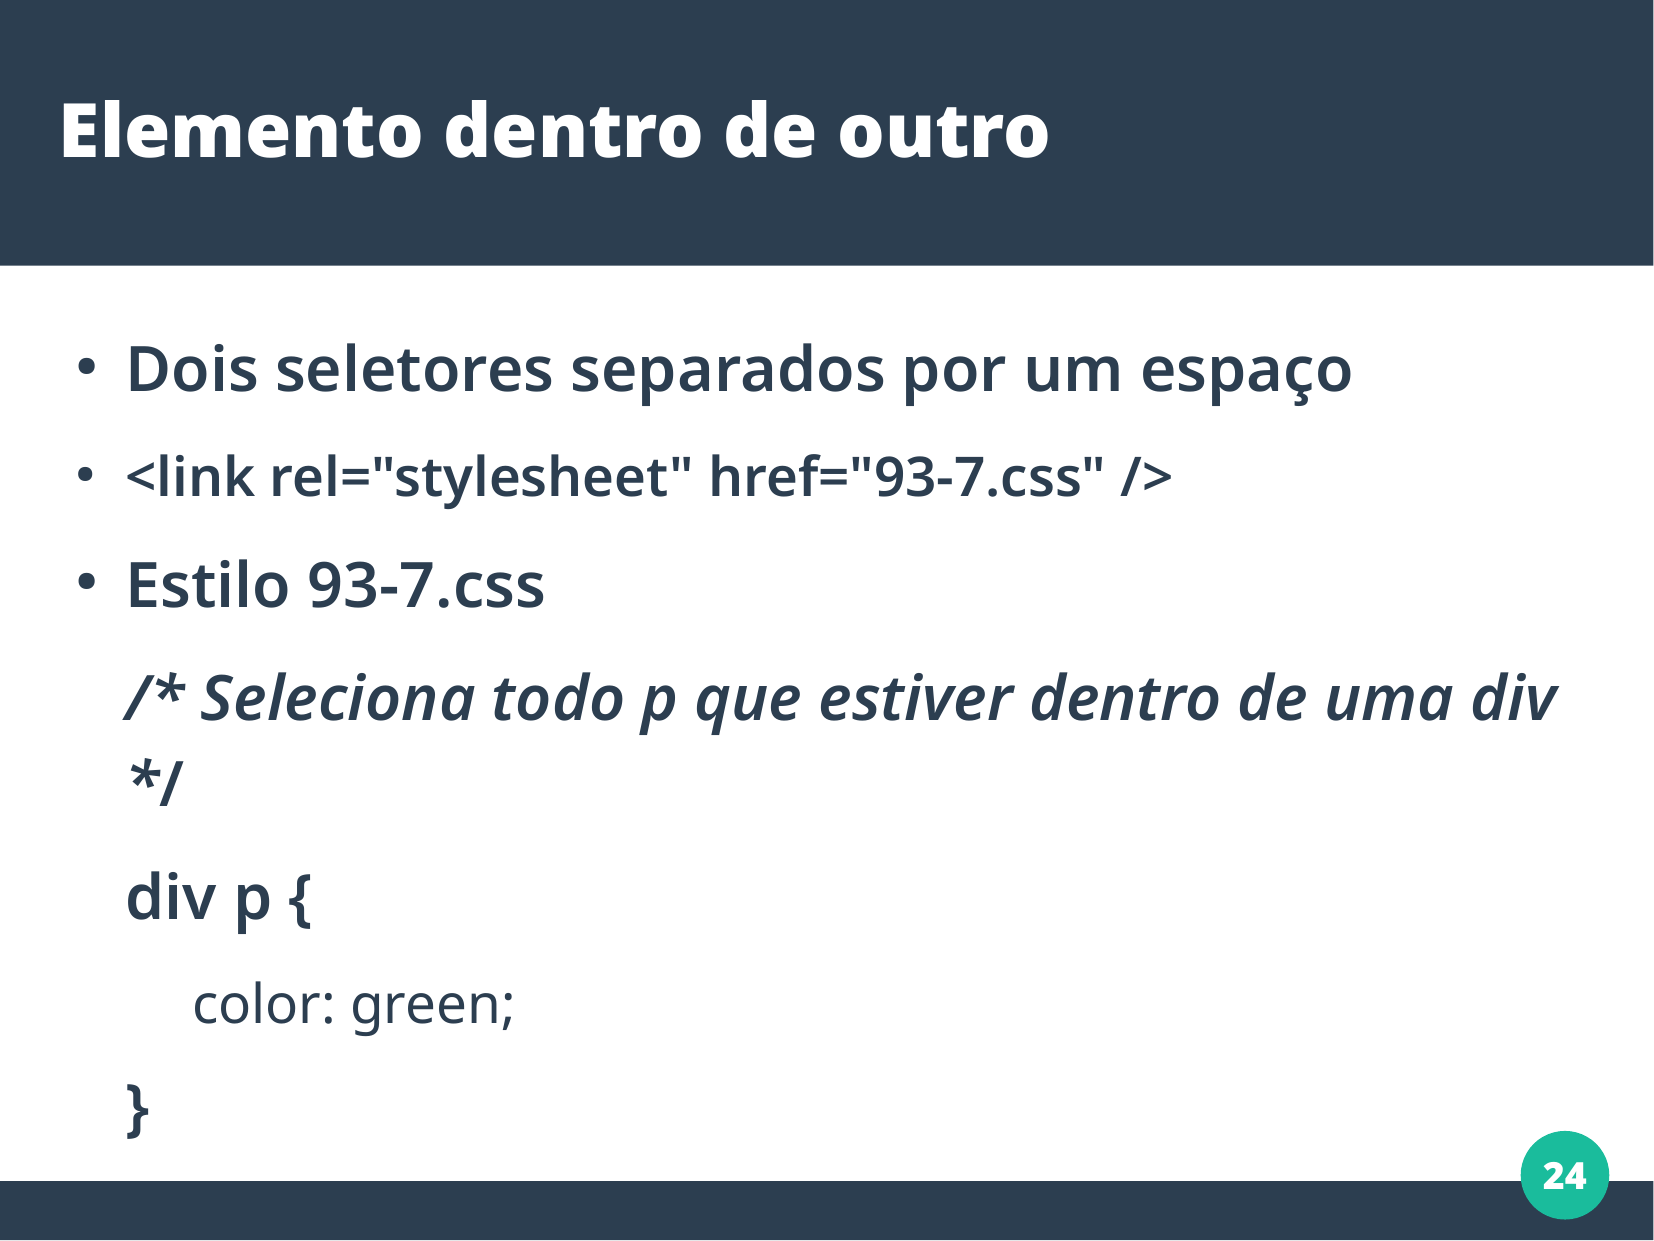

# Elemento dentro de outro
Dois seletores separados por um espaço
<link rel="stylesheet" href="93-7.css" />
Estilo 93-7.css
/* Seleciona todo p que estiver dentro de uma div */
div p {
color: green;
}
24